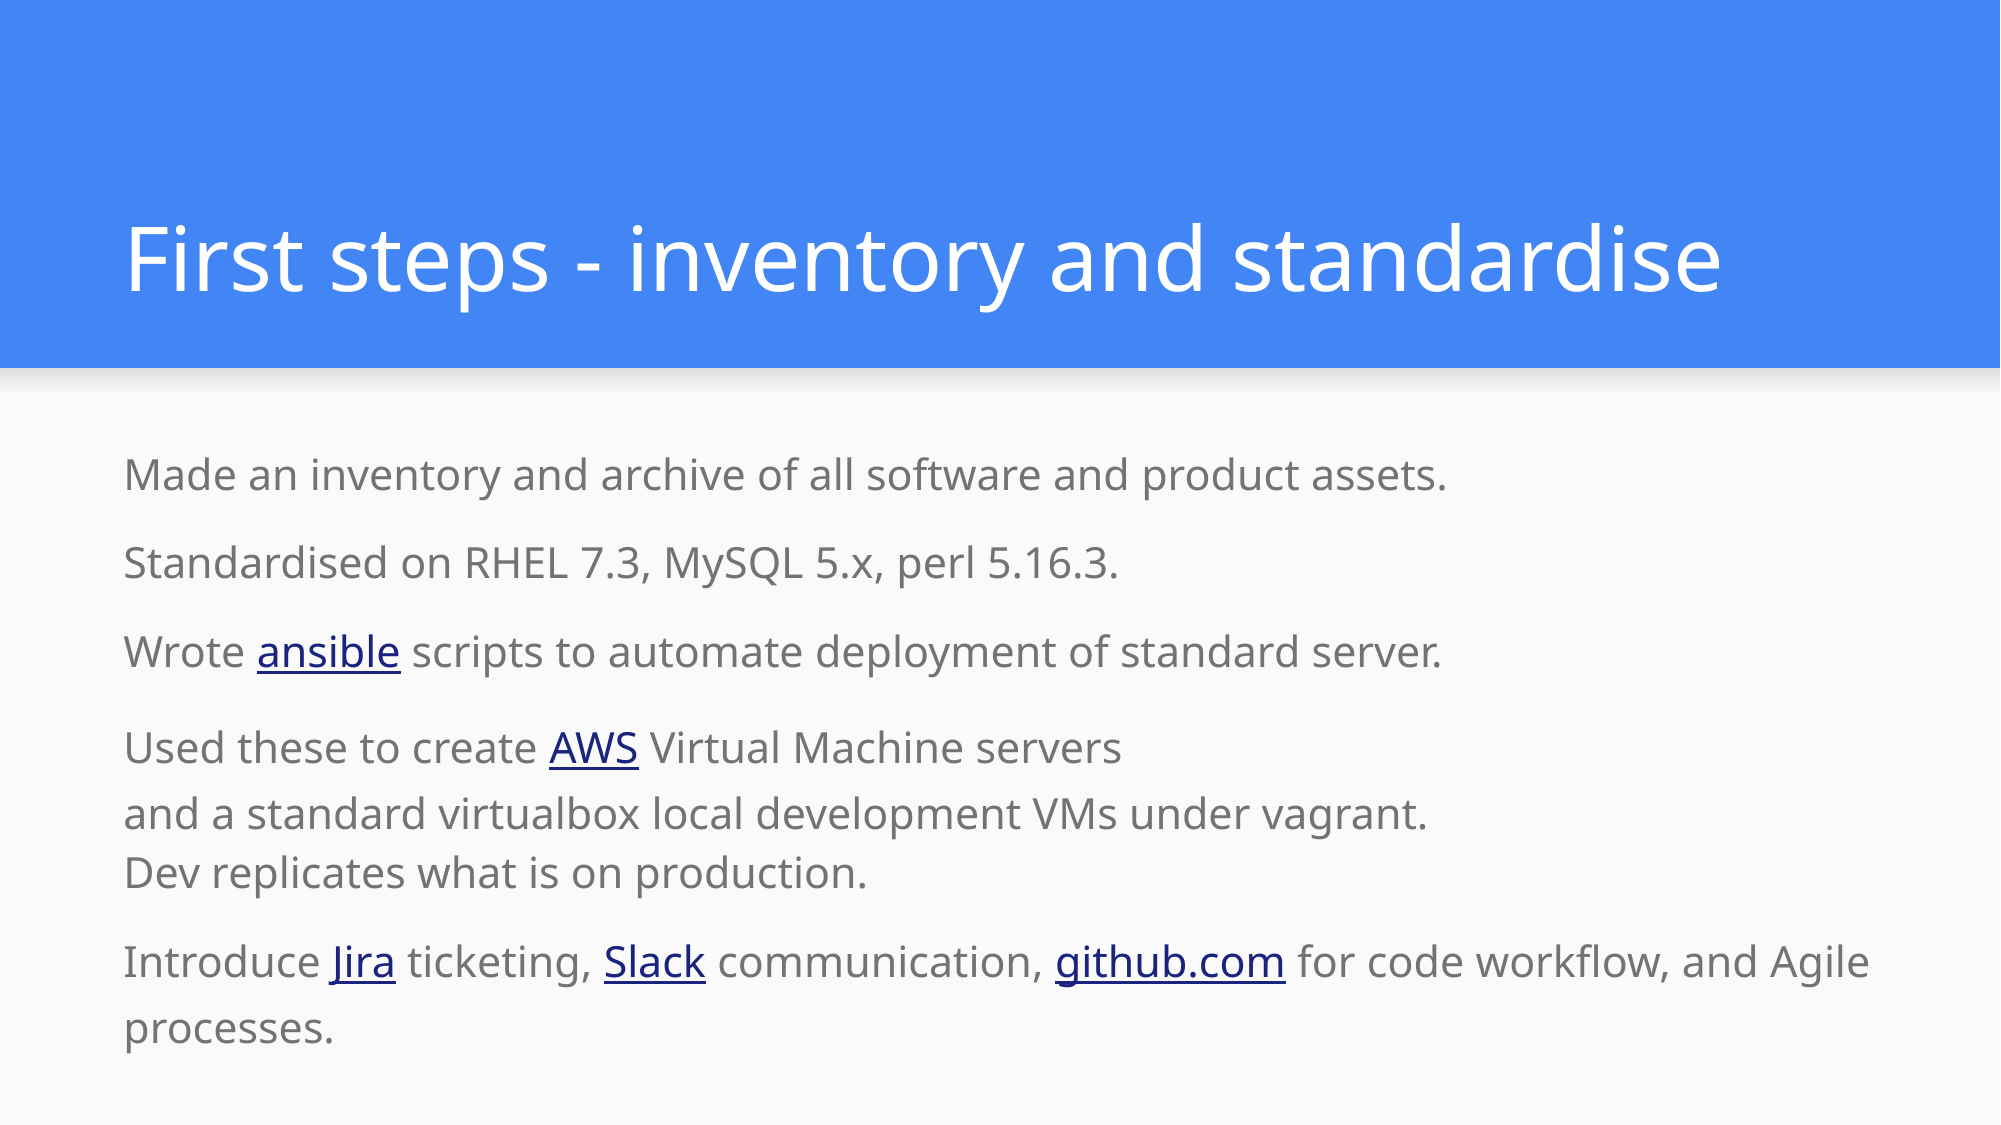

# First steps - inventory and standardise
Made an inventory and archive of all software and product assets.
Standardised on RHEL 7.3, MySQL 5.x, perl 5.16.3.
Wrote ansible scripts to automate deployment of standard server.
Used these to create AWS Virtual Machine servers
and a standard virtualbox local development VMs under vagrant.
Dev replicates what is on production.
Introduce Jira ticketing, Slack communication, github.com for code workflow, and Agile processes.